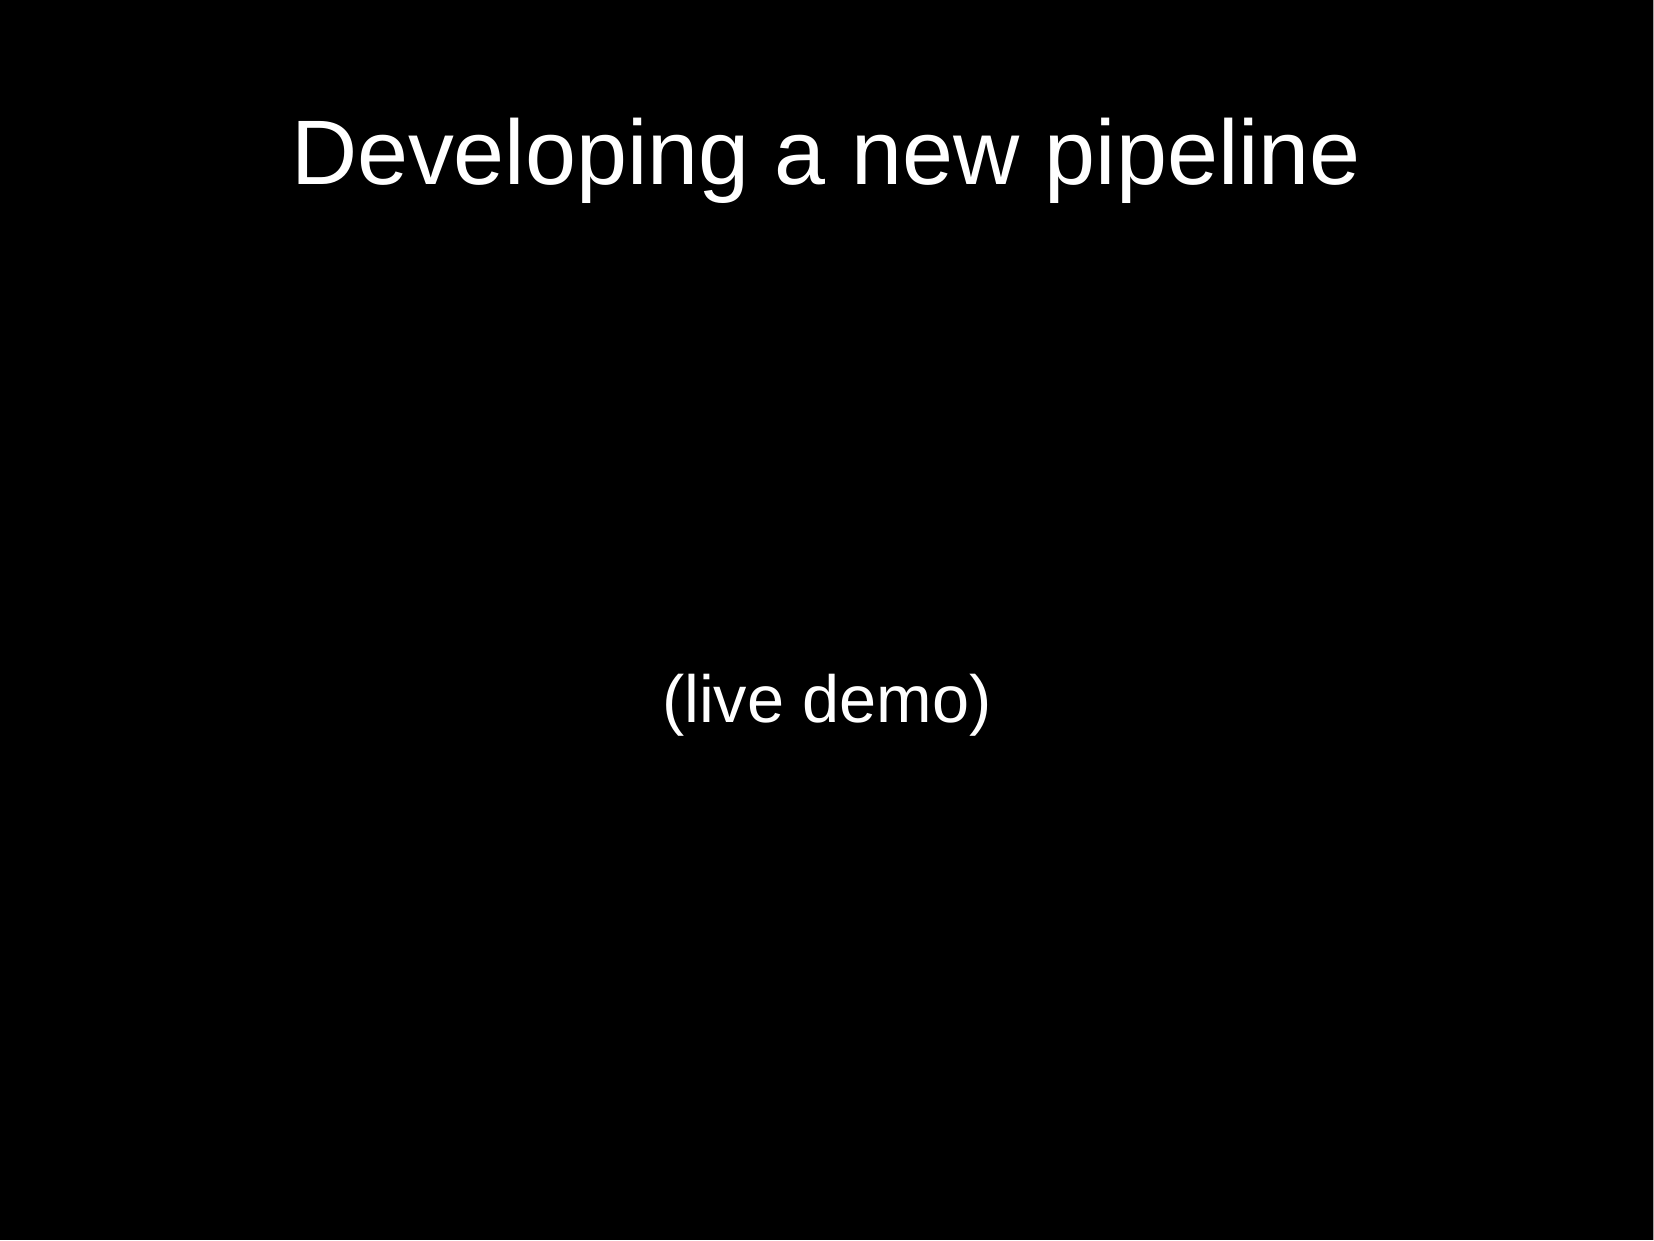

# Developing a new pipeline
(live demo)